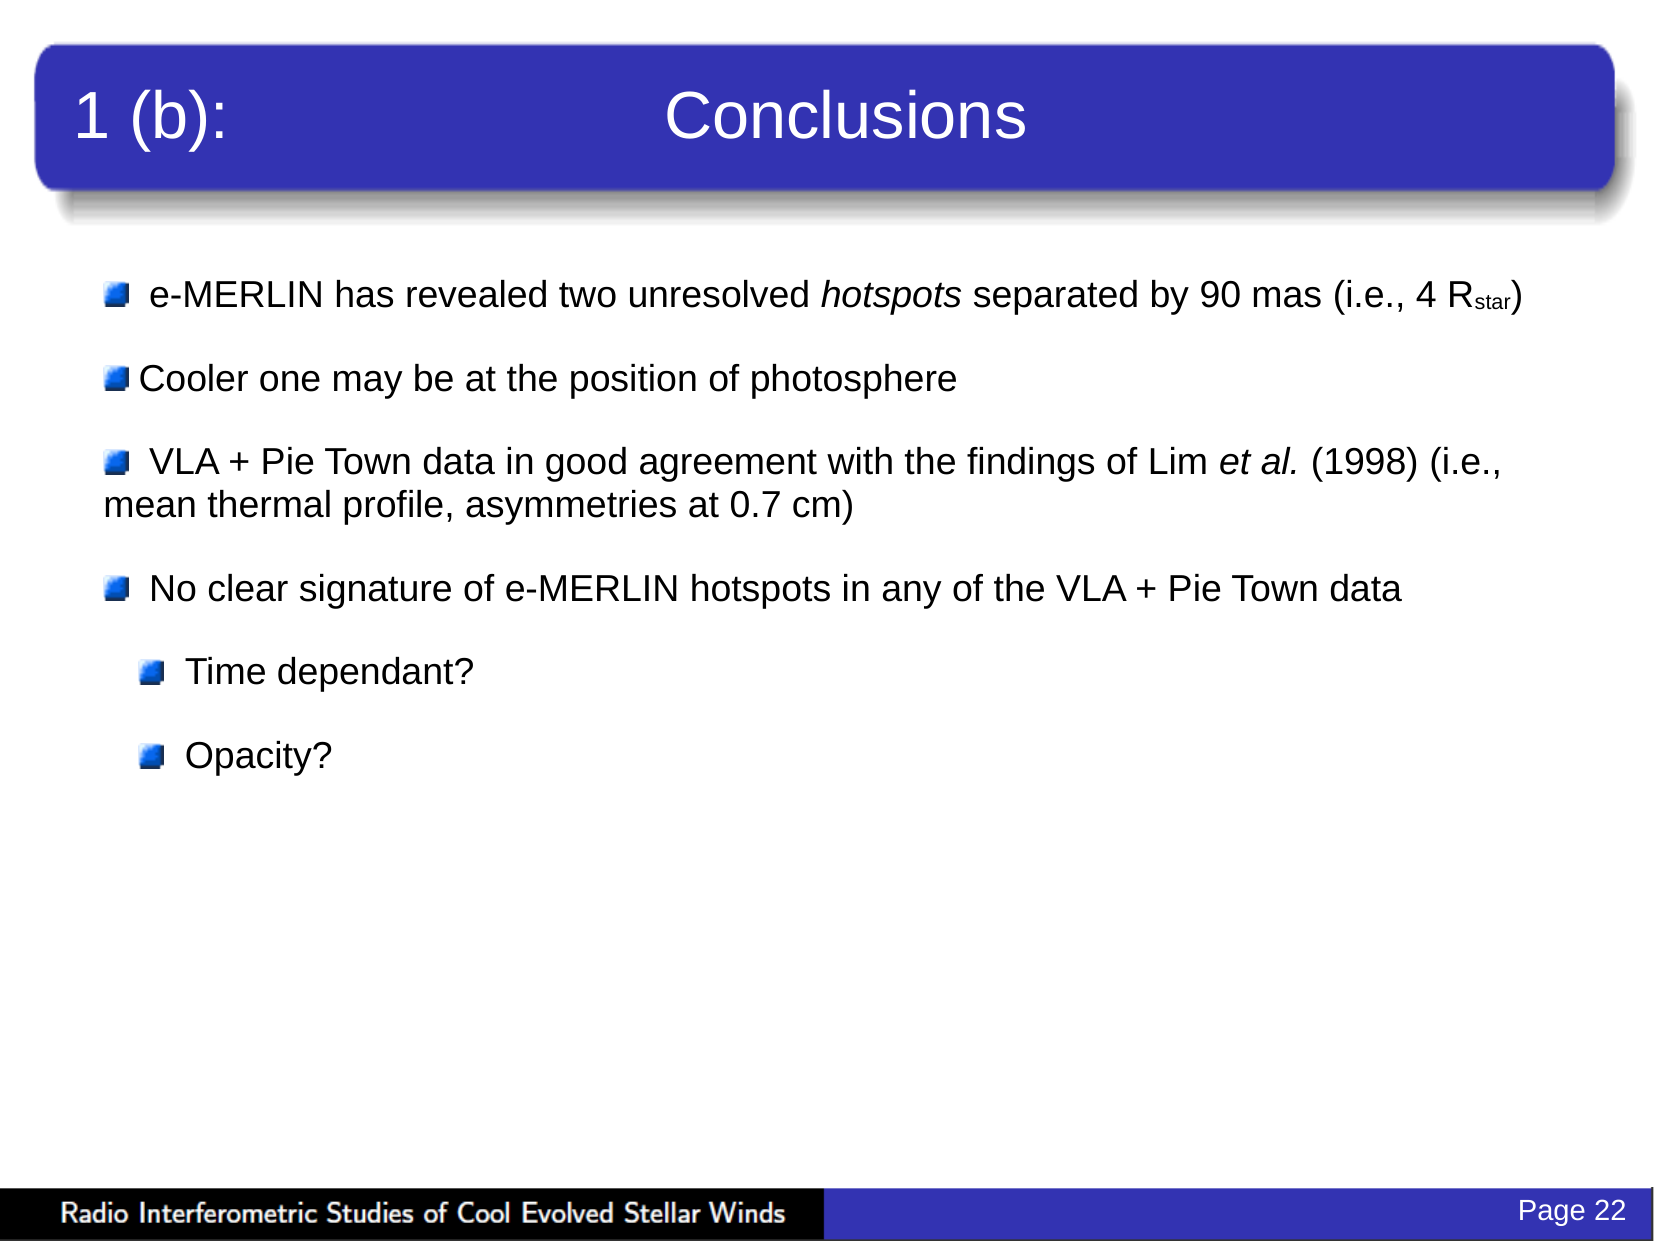

1 (b): 					Conclusions
 e-MERLIN has revealed two unresolved hotspots separated by 90 mas (i.e., 4 Rstar)
 Cooler one may be at the position of photosphere
 VLA + Pie Town data in good agreement with the findings of Lim et al. (1998) (i.e., mean thermal profile, asymmetries at 0.7 cm)
 No clear signature of e-MERLIN hotspots in any of the VLA + Pie Town data
 Time dependant?
 Opacity?
Page 22